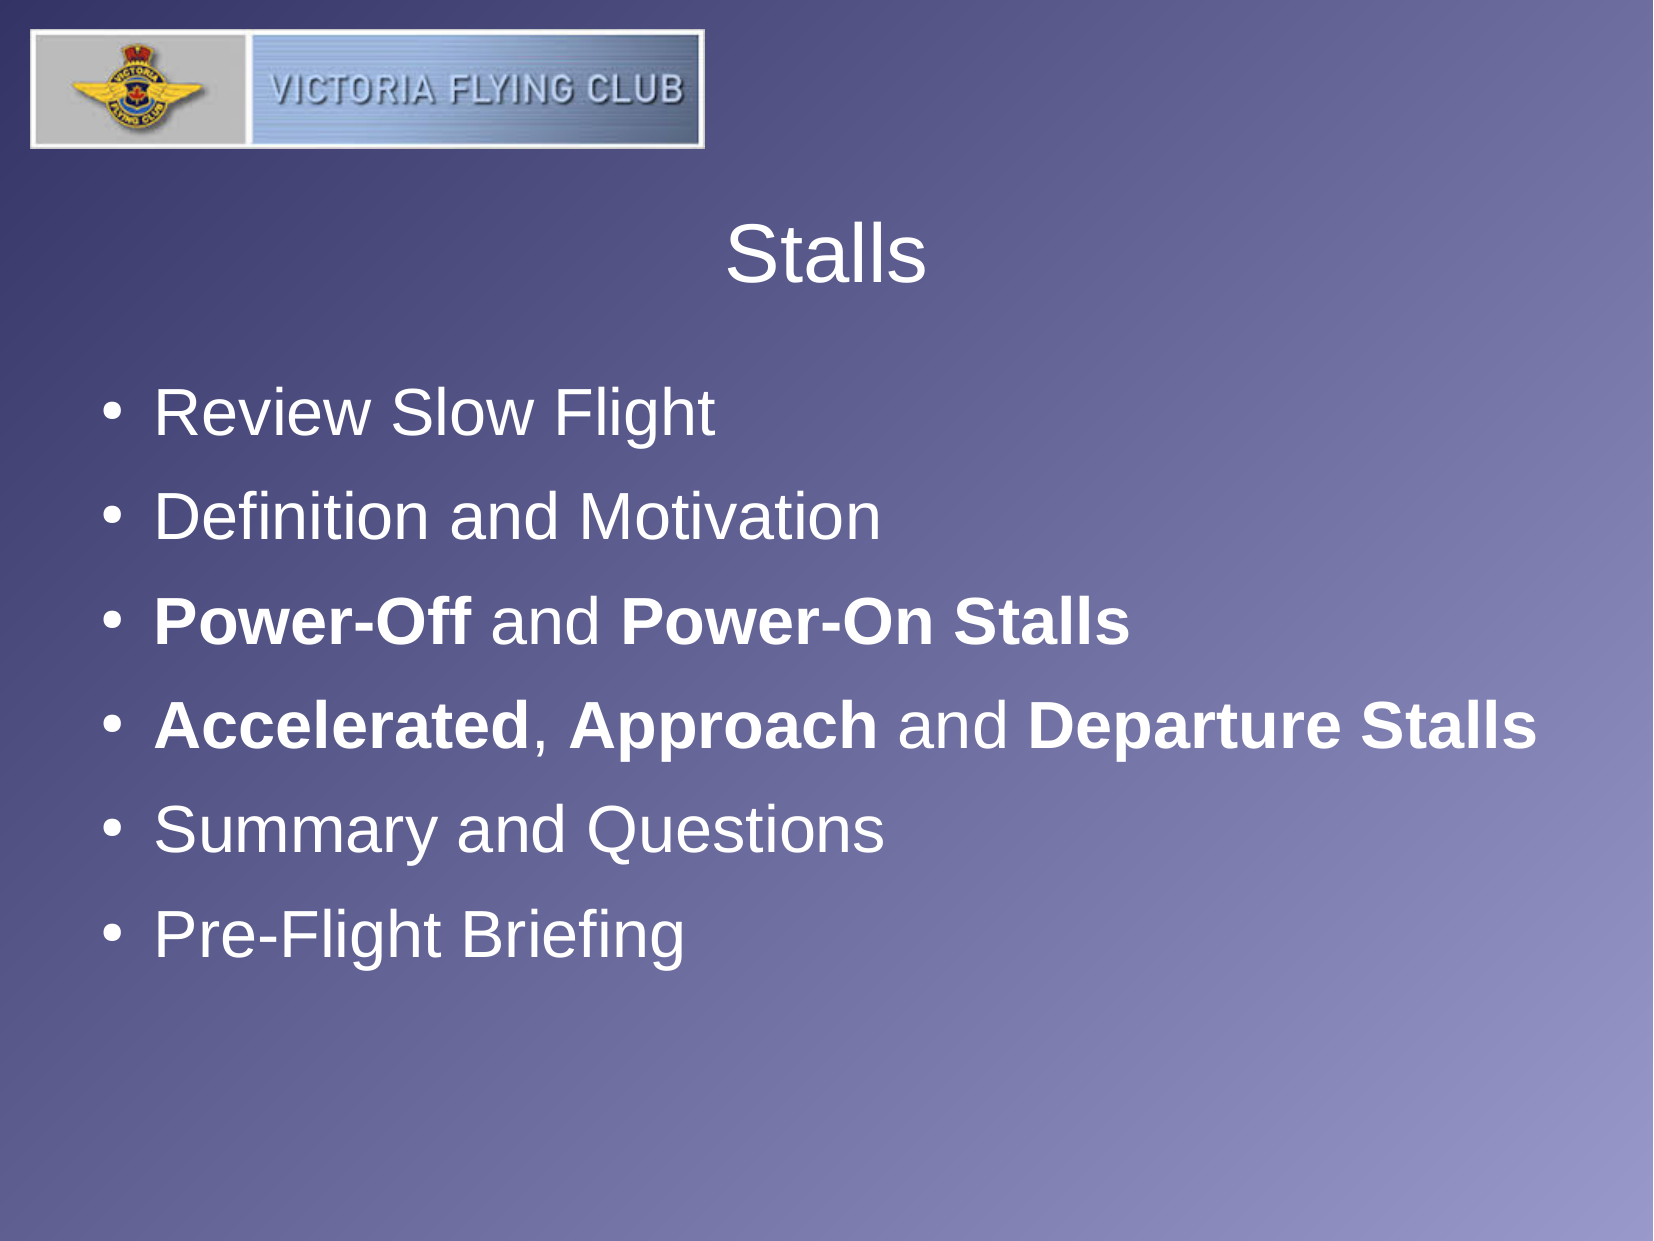

# Stalls
Review Slow Flight
Definition and Motivation
Power-Off and Power-On Stalls
Accelerated, Approach and Departure Stalls
Summary and Questions
Pre-Flight Briefing